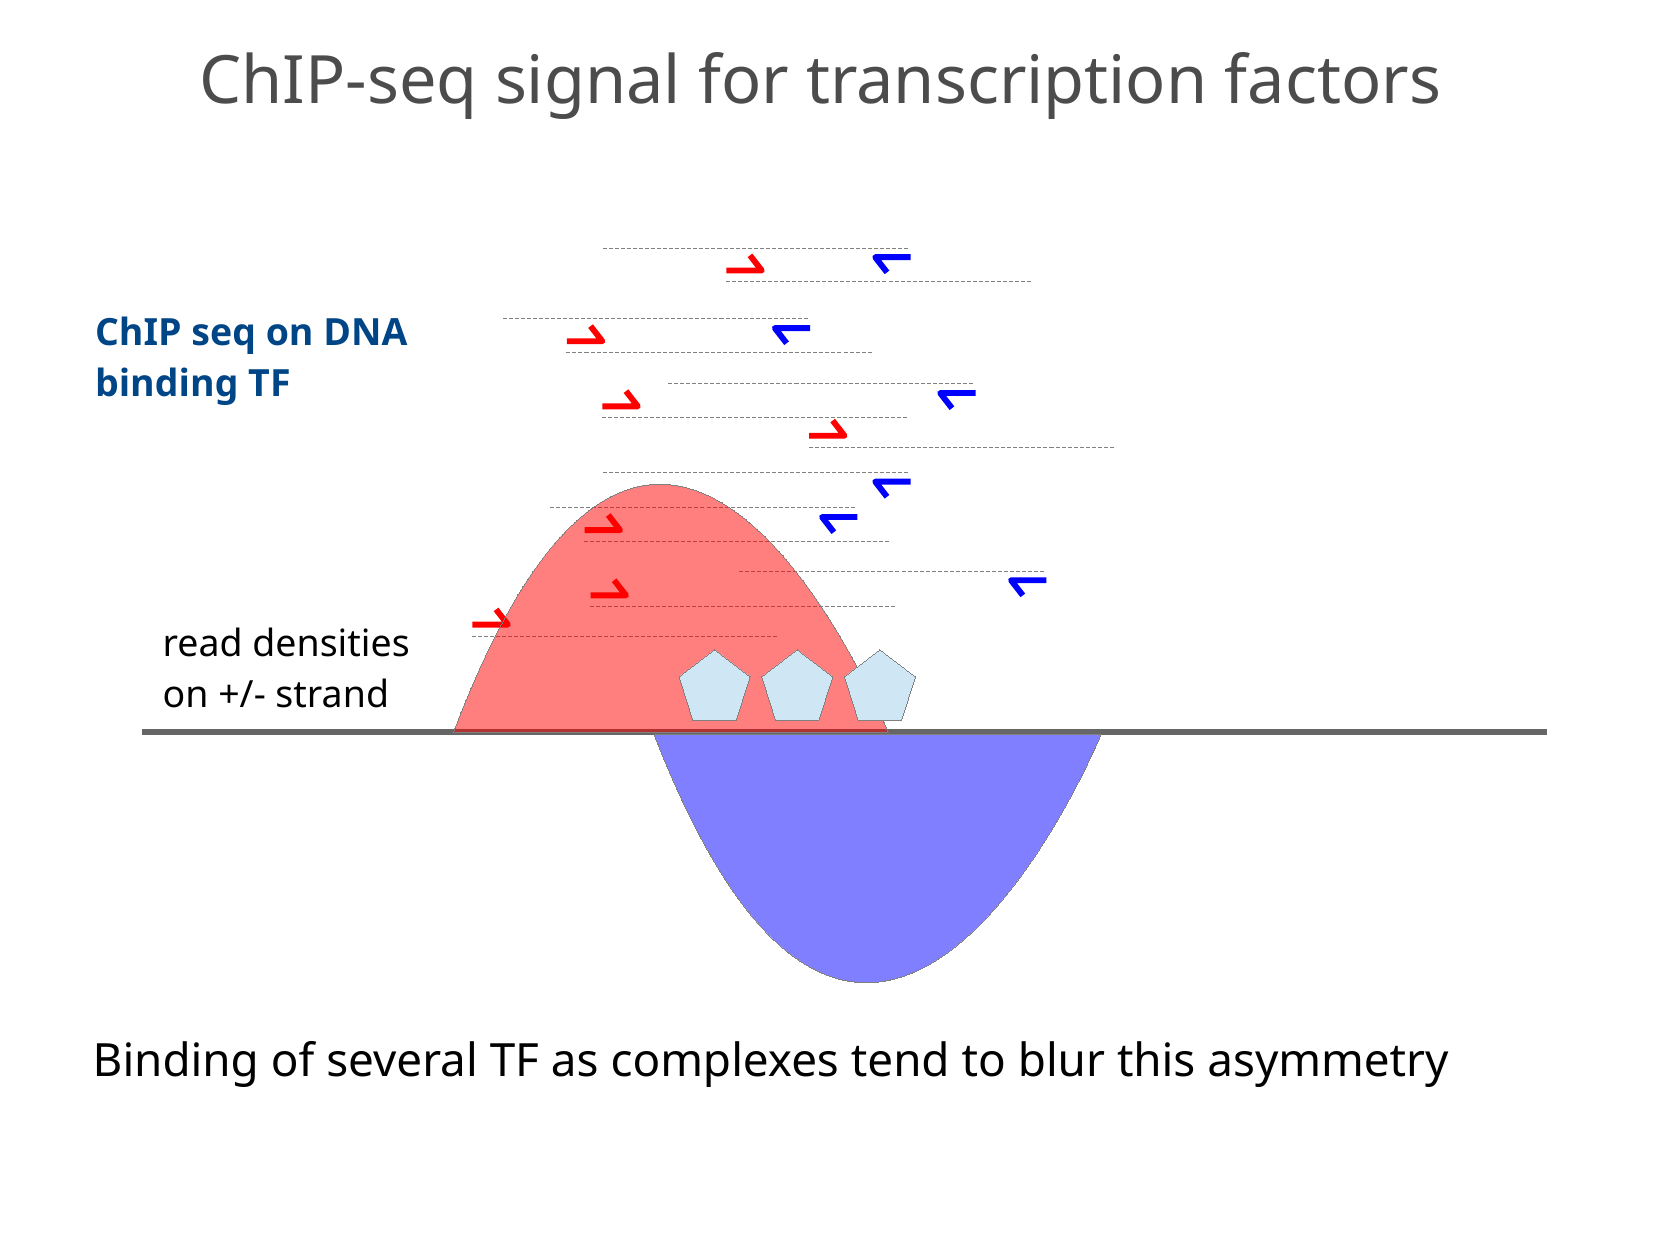

# ChIP-seq signal for transcription factors
ChIP seq on DNA
binding TF
read densities
on +/- strand
Binding of several TF as complexes tend to blur this asymmetry